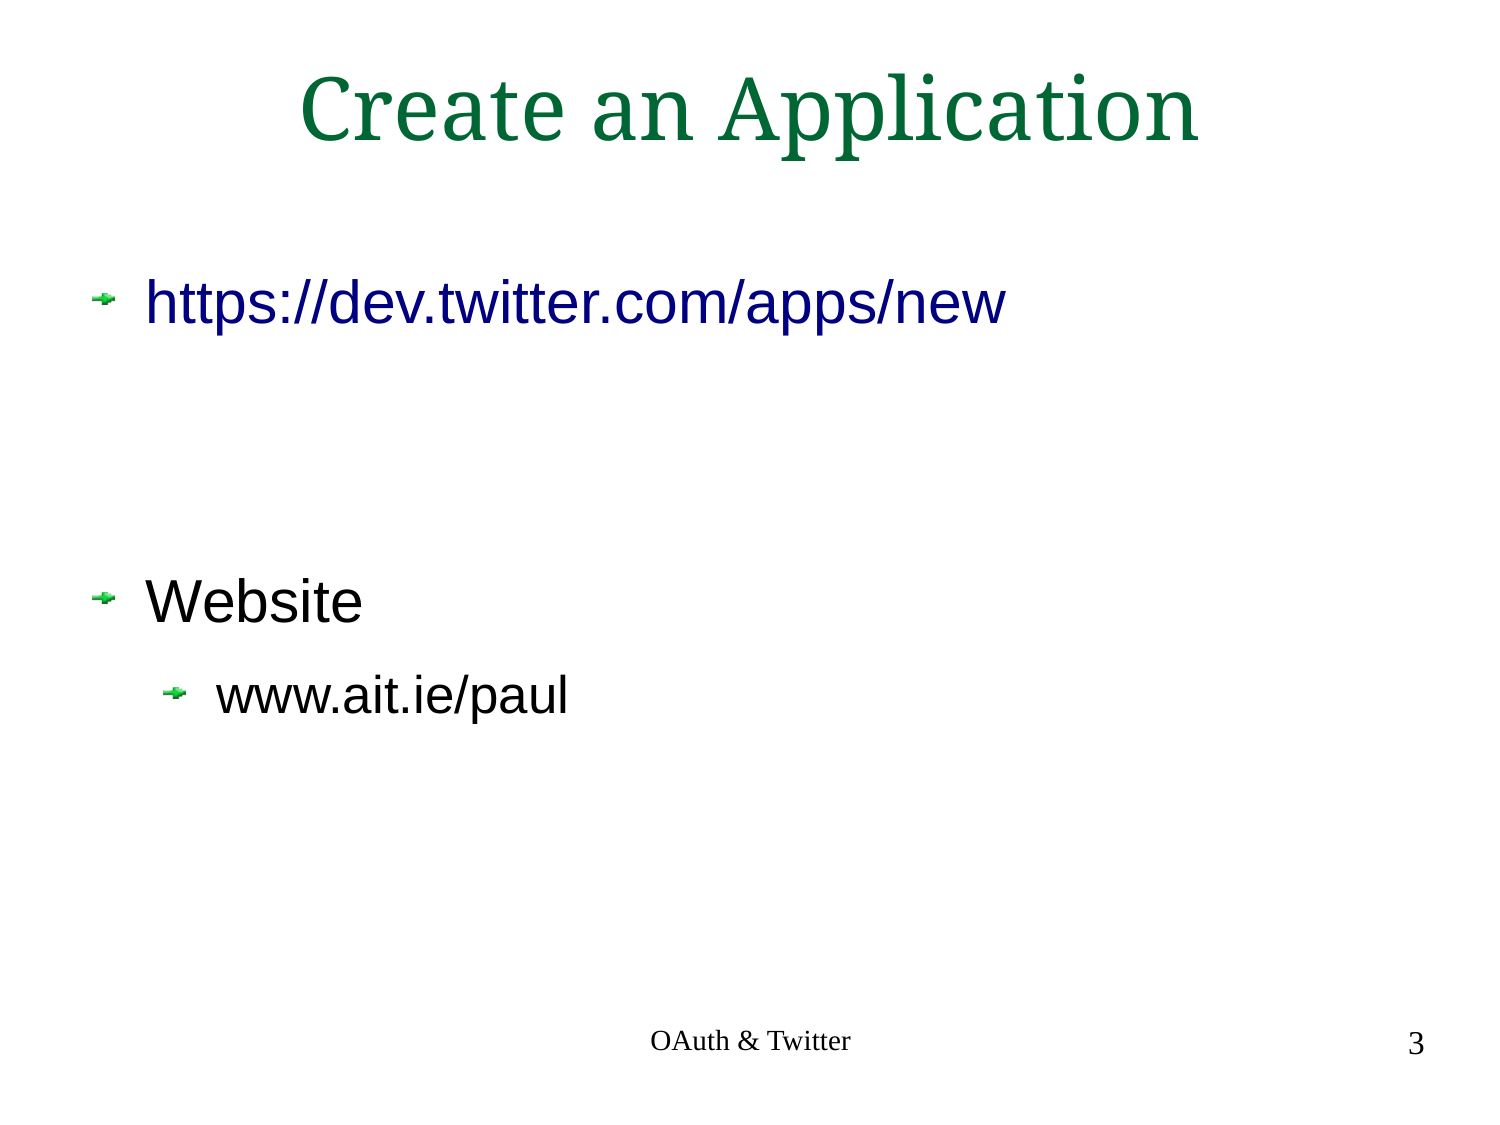

# Create an Application
https://dev.twitter.com/apps/new
Website
www.ait.ie/paul
OAuth & Twitter
3